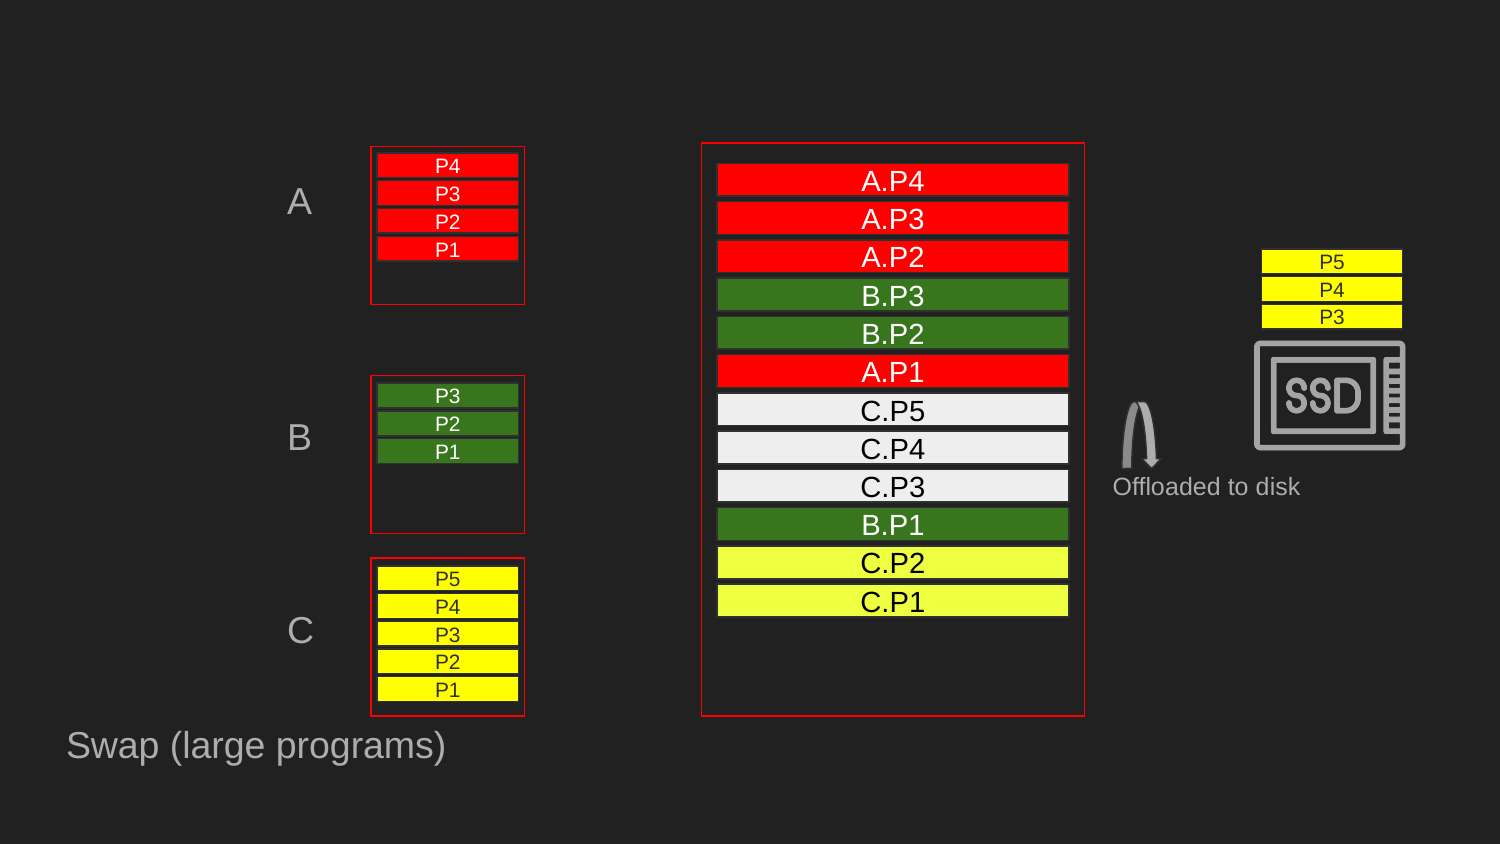

A
P4
A.P4
P3
A.P3
P2
P1
A.P2
P5
P4
B.P3
P3
B.P2
A.P1
P3
B
C.P5
P2
C.P4
Offloaded to disk
P1
C.P3
B.P1
C.P2
P5
C
C.P1
P4
P3
P2
P1
# Swap (large programs)